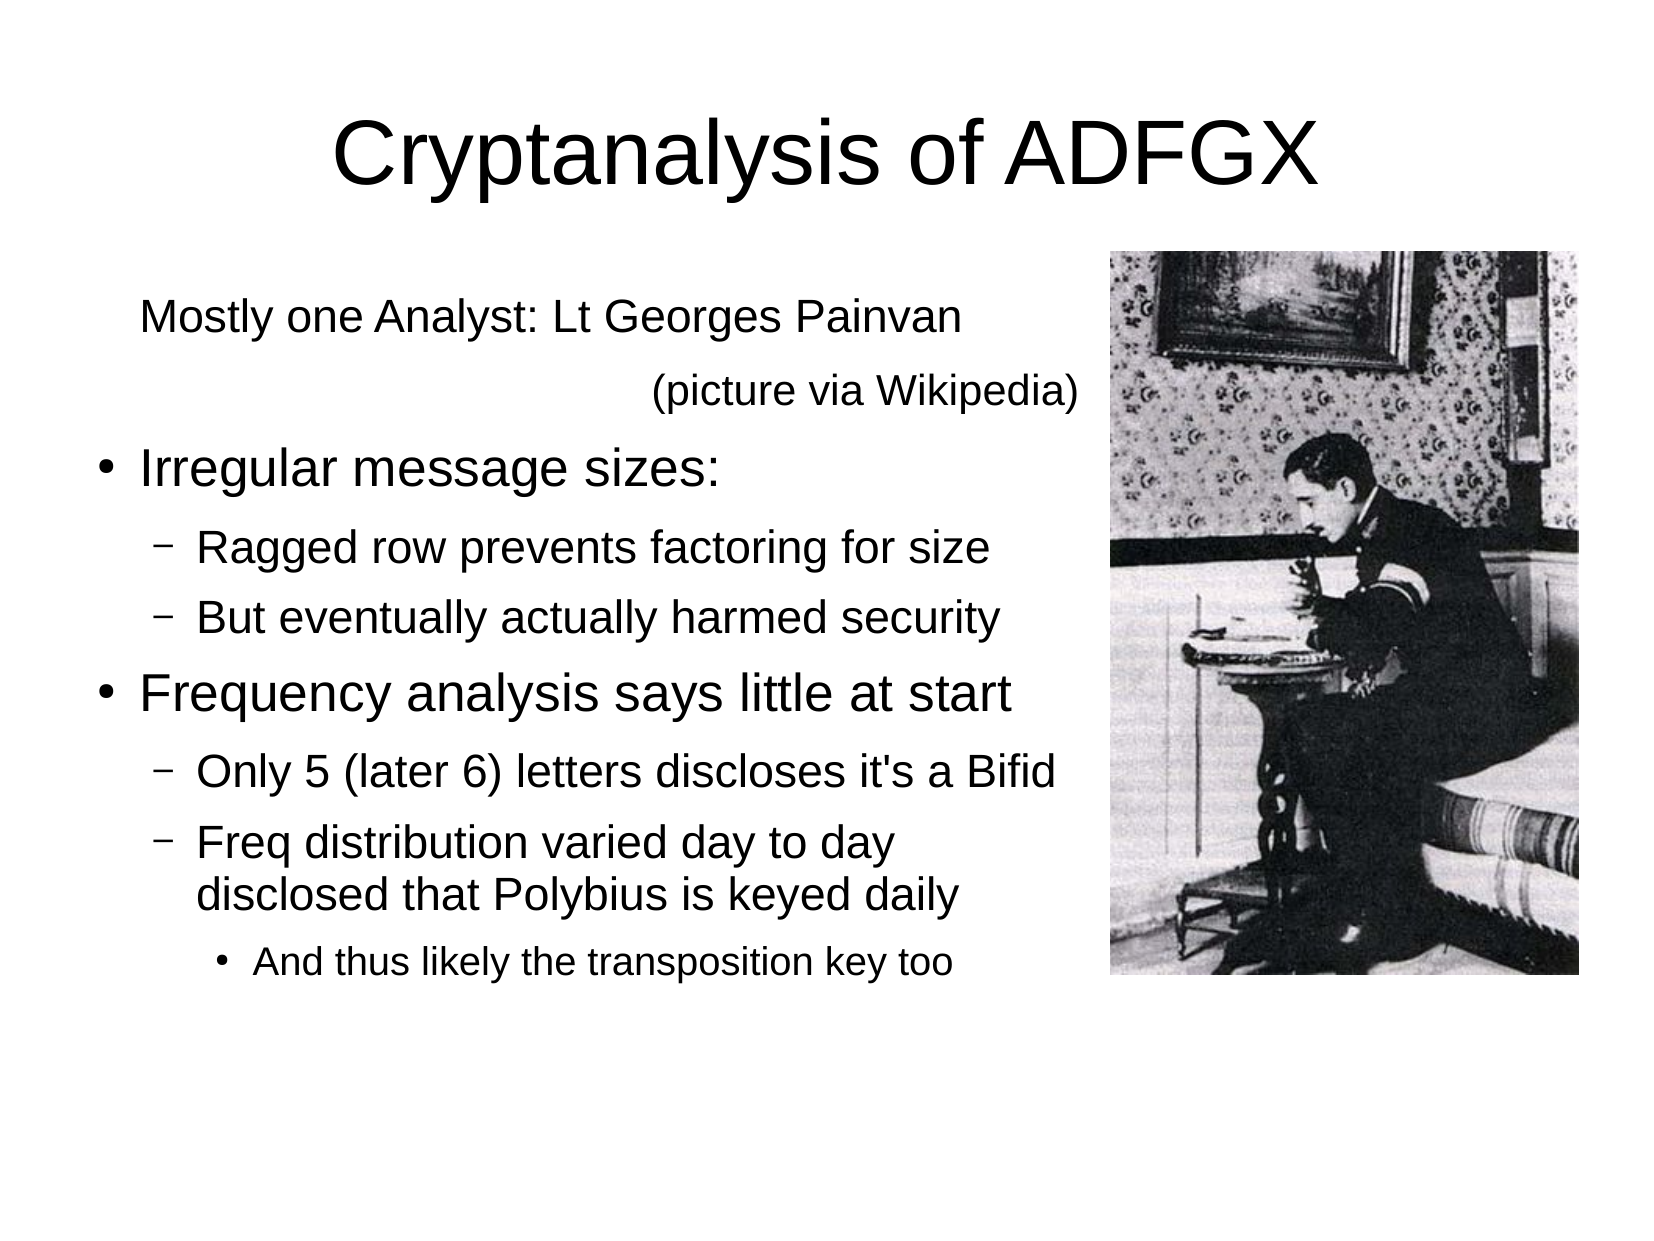

# Cryptanalysis of ADFGX
Mostly one Analyst: Lt Georges Painvan
(picture via Wikipedia)
Irregular message sizes:
Ragged row prevents factoring for size
But eventually actually harmed security
Frequency analysis says little at start
Only 5 (later 6) letters discloses it's a Bifid
Freq distribution varied day to day disclosed that Polybius is keyed daily
And thus likely the transposition key too